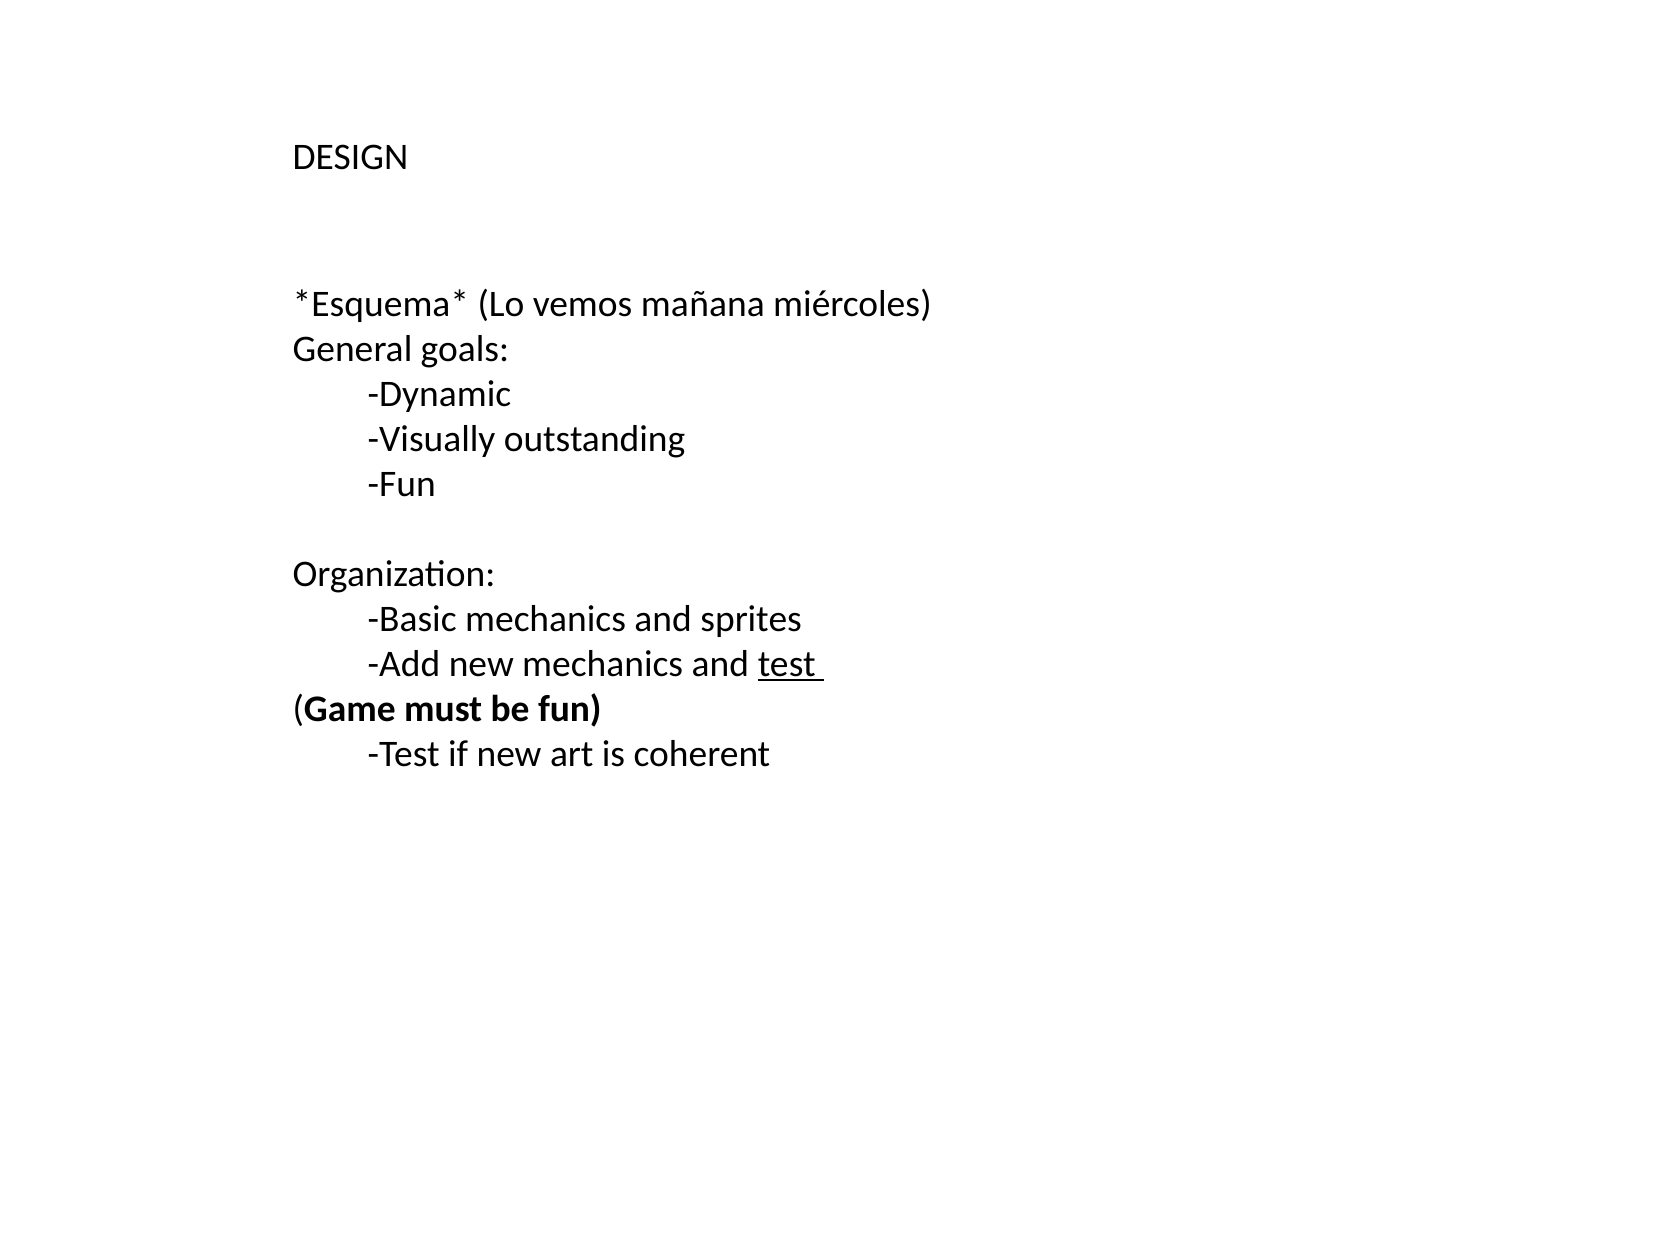

DESIGN
*Esquema* (Lo vemos mañana miércoles)
General goals:
	-Dynamic
	-Visually outstanding
	-Fun
Organization:
	-Basic mechanics and sprites
	-Add new mechanics and test 	 (Game must be fun)
	-Test if new art is coherent